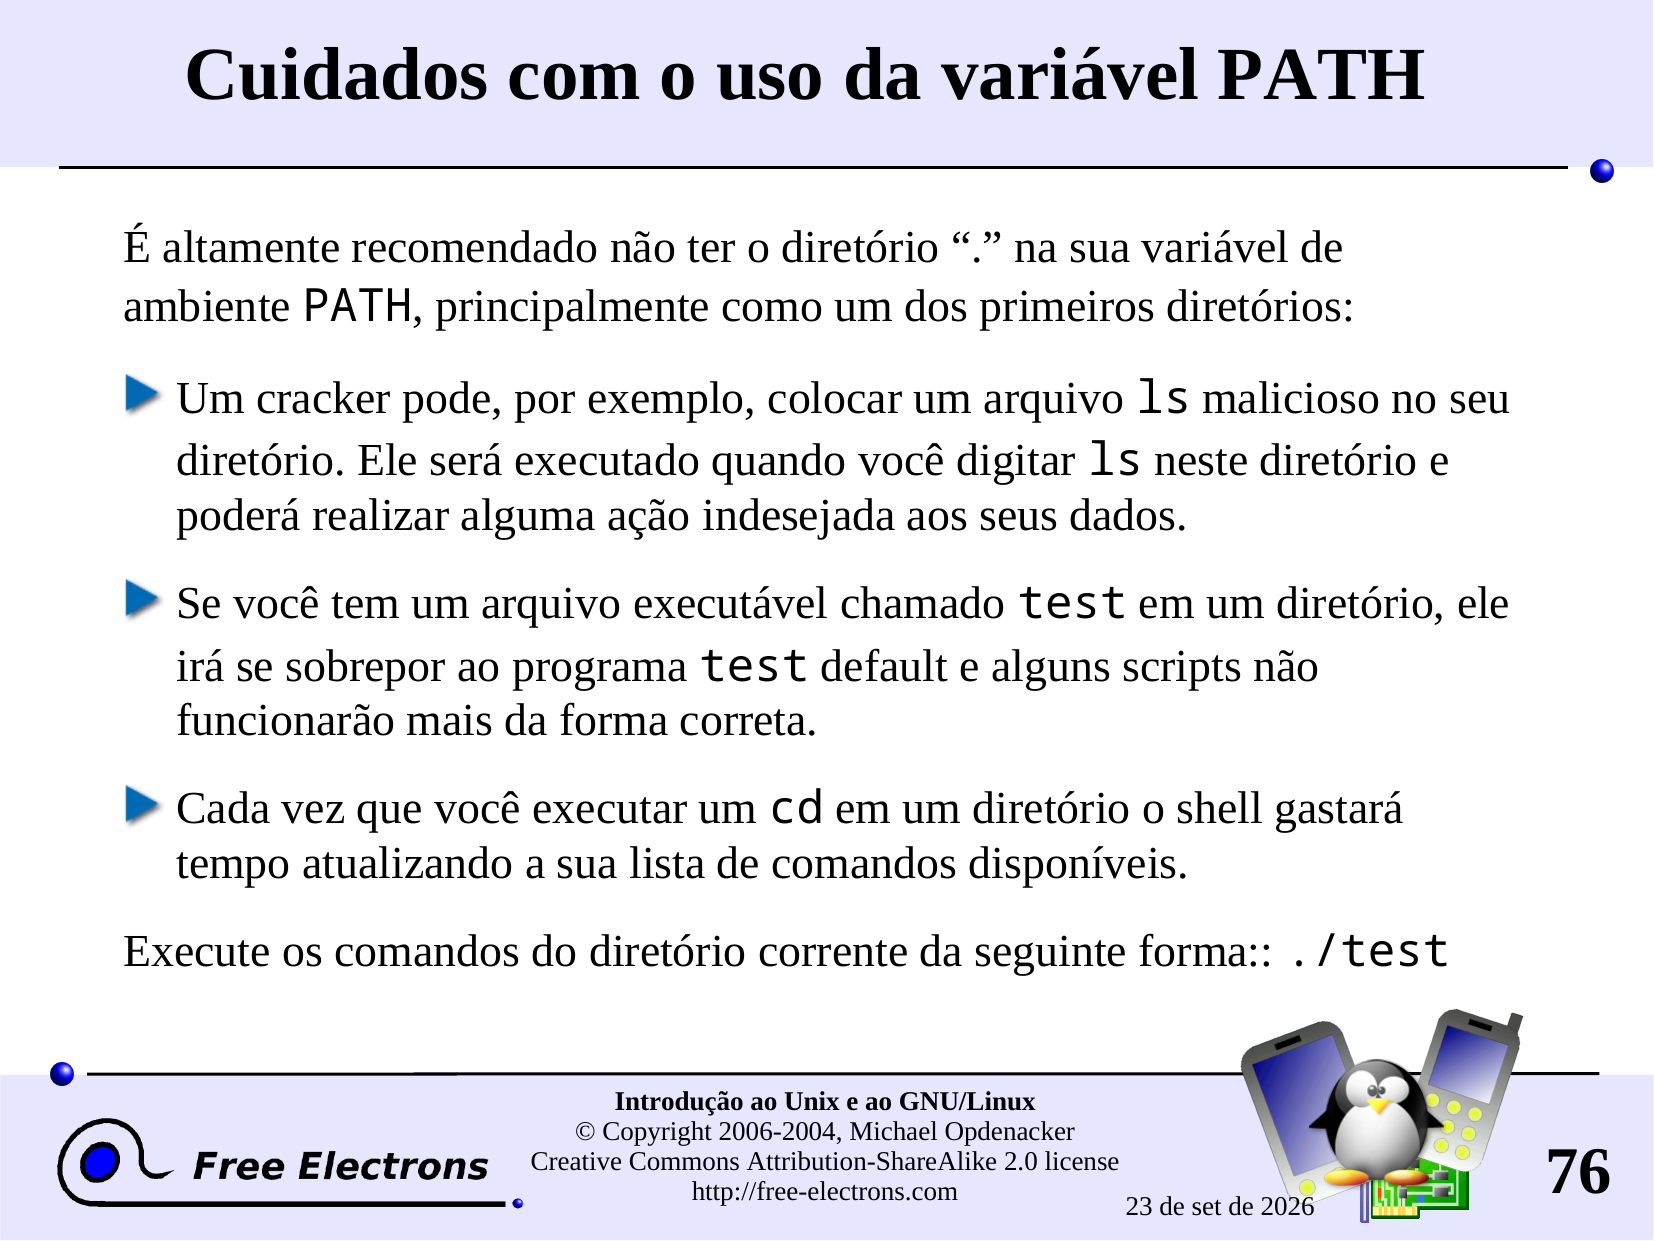

# Cuidados com o uso da variável PATH
É altamente recomendado não ter o diretório “.” na sua variável de ambiente PATH, principalmente como um dos primeiros diretórios:
Um cracker pode, por exemplo, colocar um arquivo ls malicioso no seu diretório. Ele será executado quando você digitar ls neste diretório e poderá realizar alguma ação indesejada aos seus dados.
Se você tem um arquivo executável chamado test em um diretório, ele irá se sobrepor ao programa test default e alguns scripts não funcionarão mais da forma correta.
Cada vez que você executar um cd em um diretório o shell gastará tempo atualizando a sua lista de comandos disponíveis.
Execute os comandos do diretório corrente da seguinte forma:: ./test